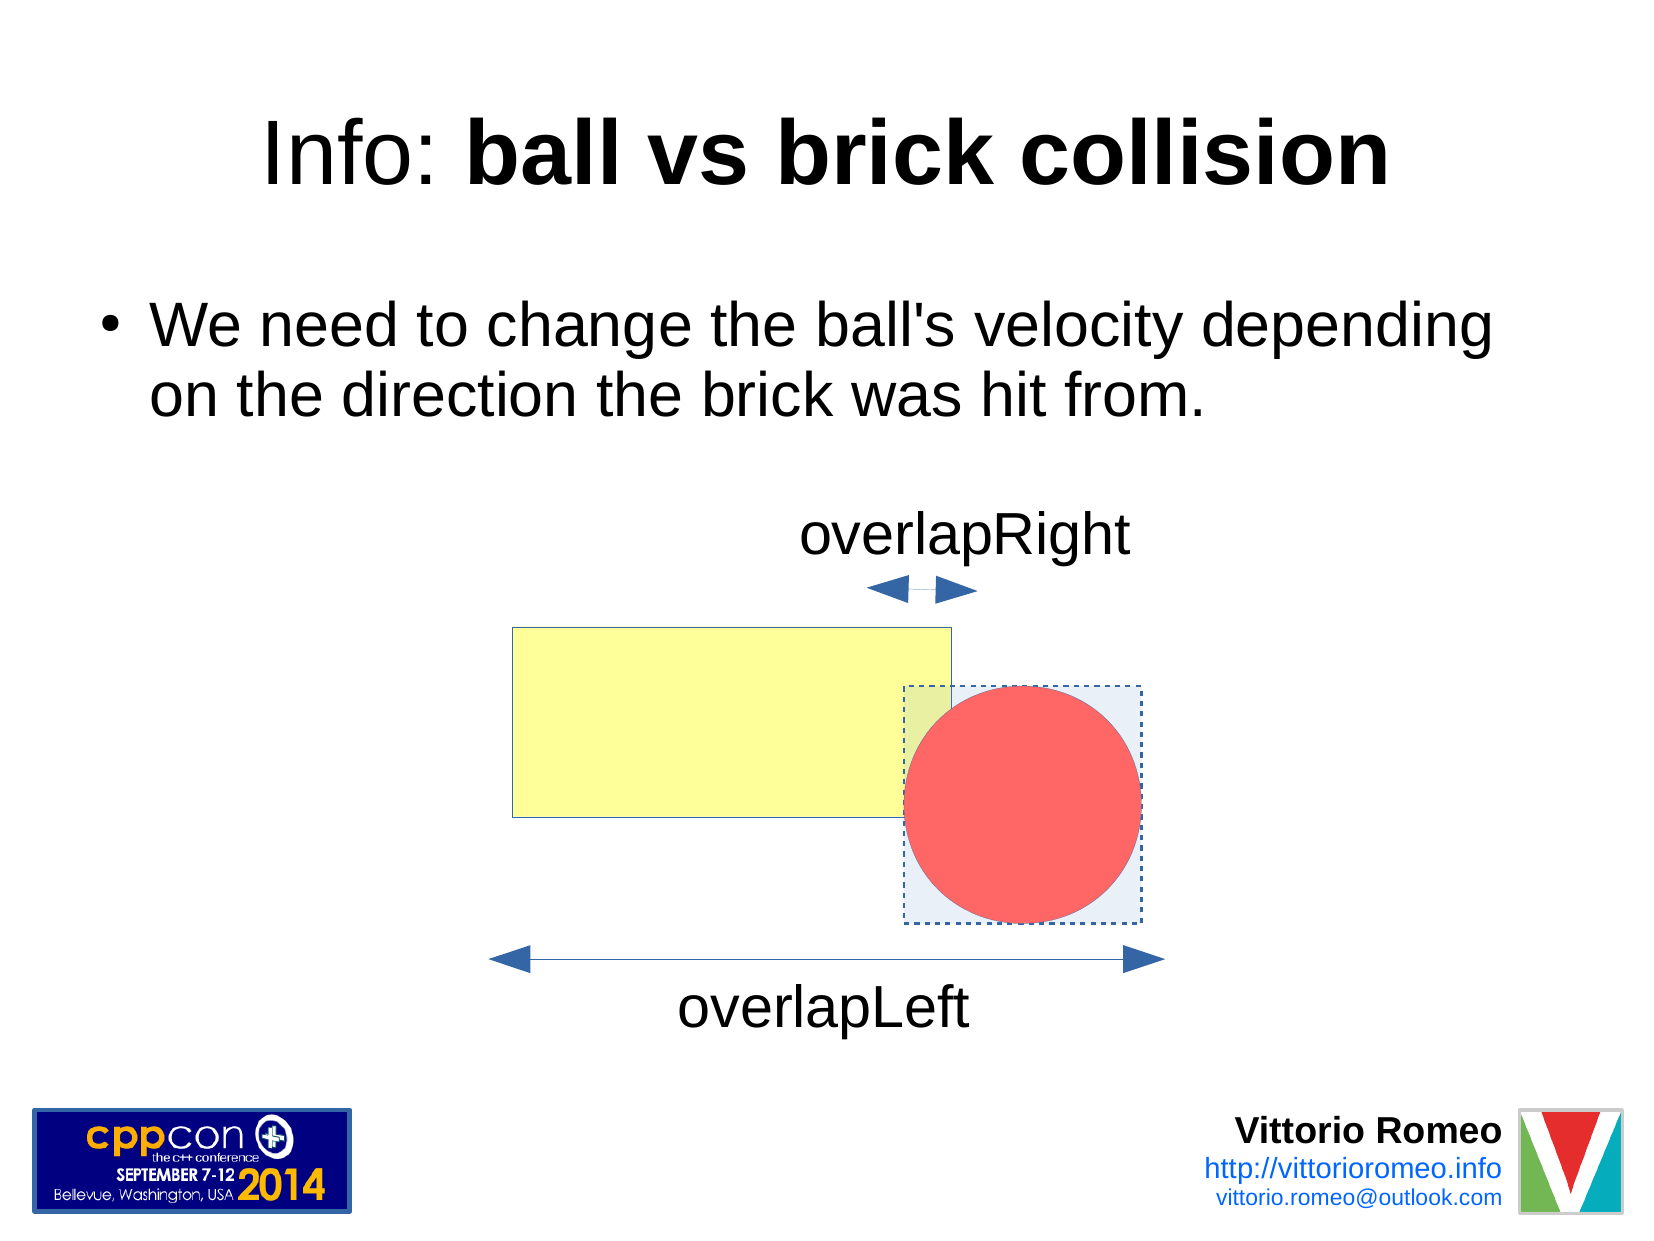

# Info: ball vs brick collision
We need to change the ball's velocity depending on the direction the brick was hit from.